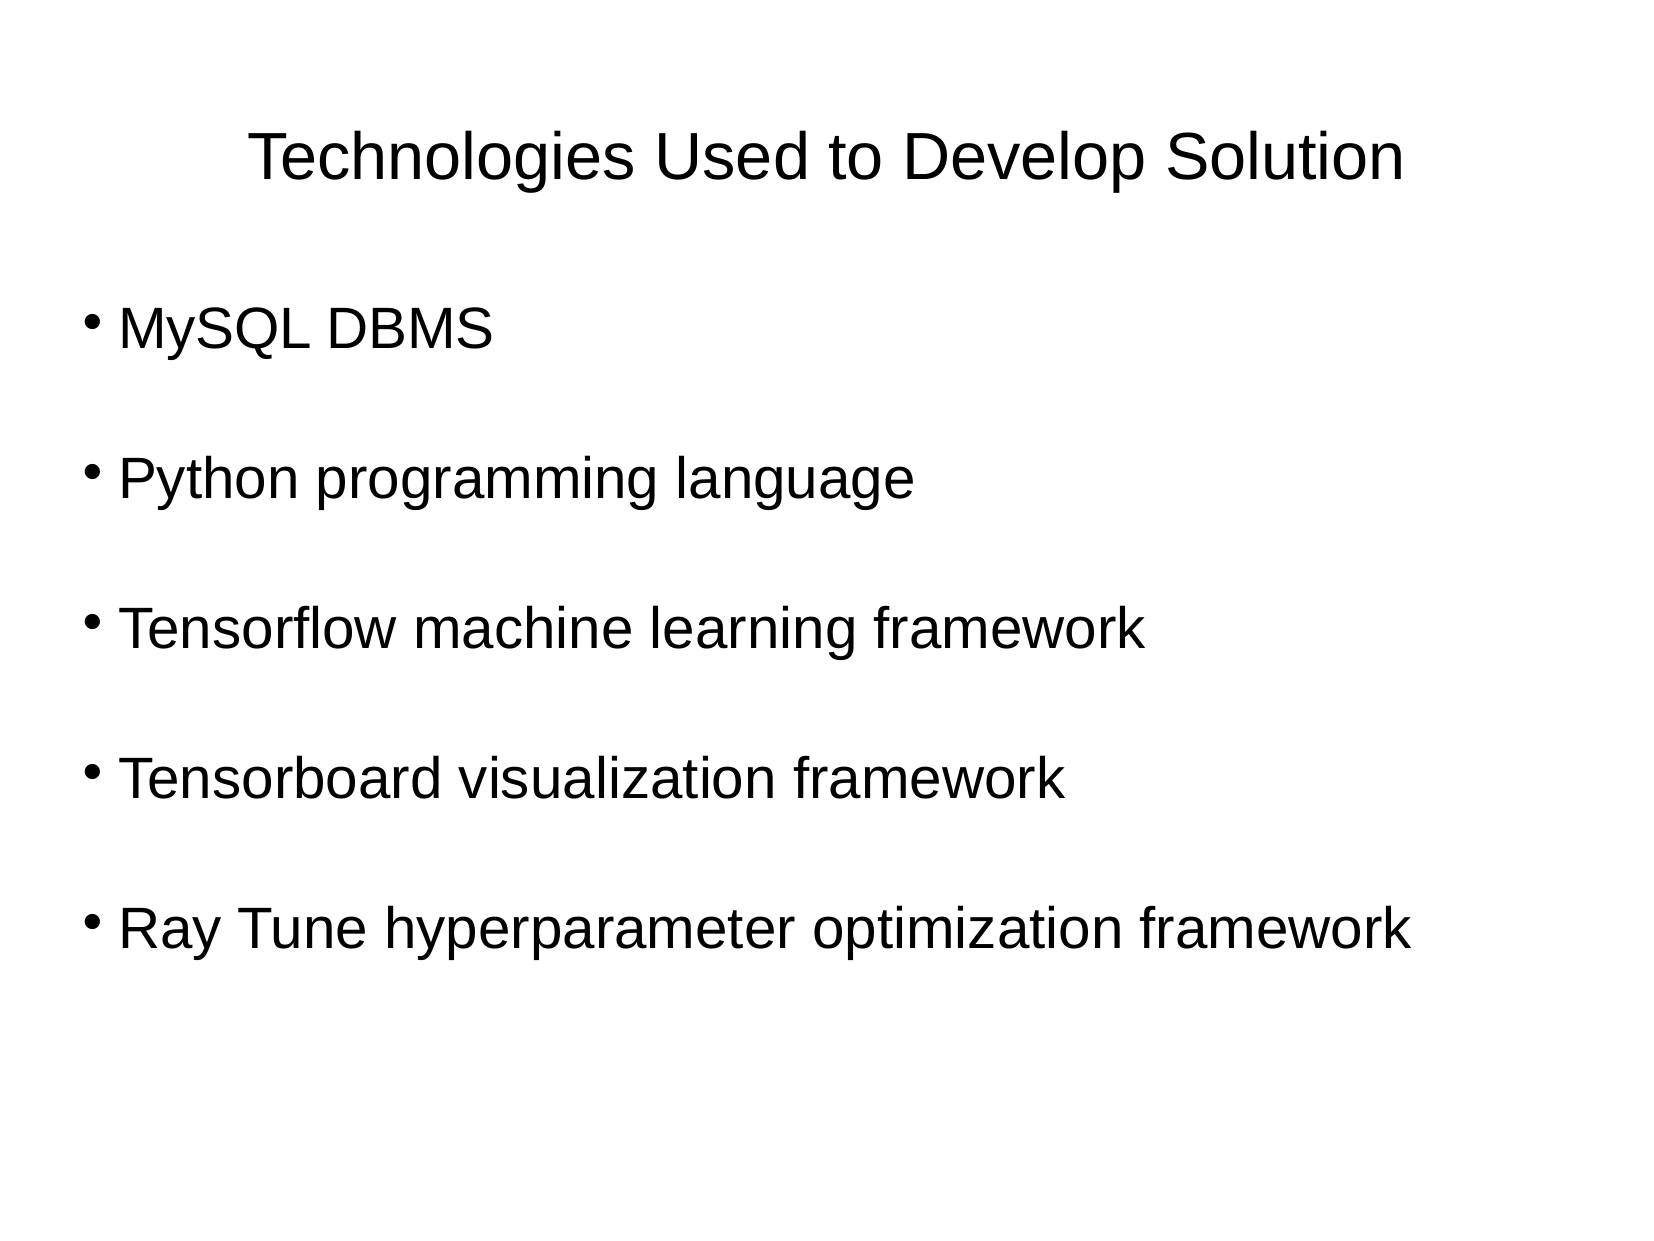

Technologies Used to Develop Solution
MySQL DBMS
Python programming language
Tensorflow machine learning framework
Tensorboard visualization framework
Ray Tune hyperparameter optimization framework